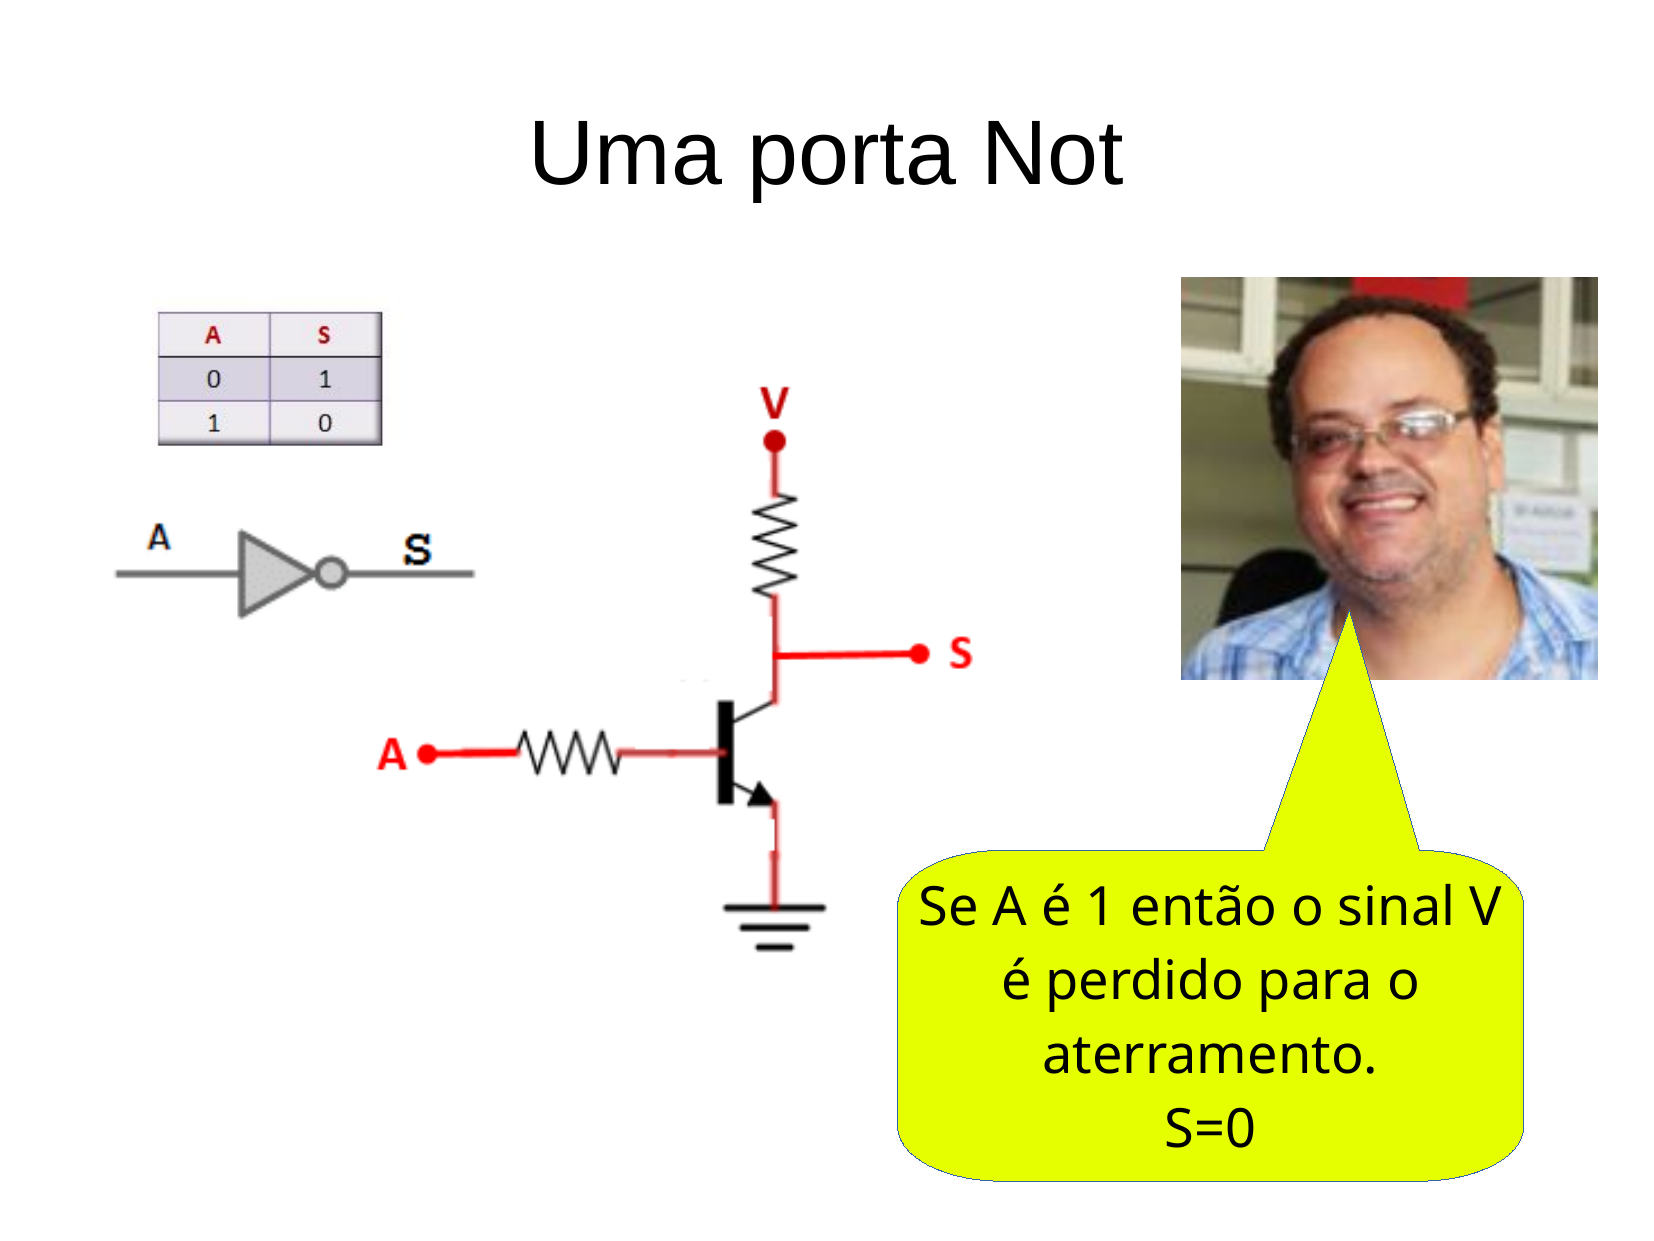

# Uma porta Not
Se A é 1 então o sinal V
é perdido para o
aterramento.
S=0